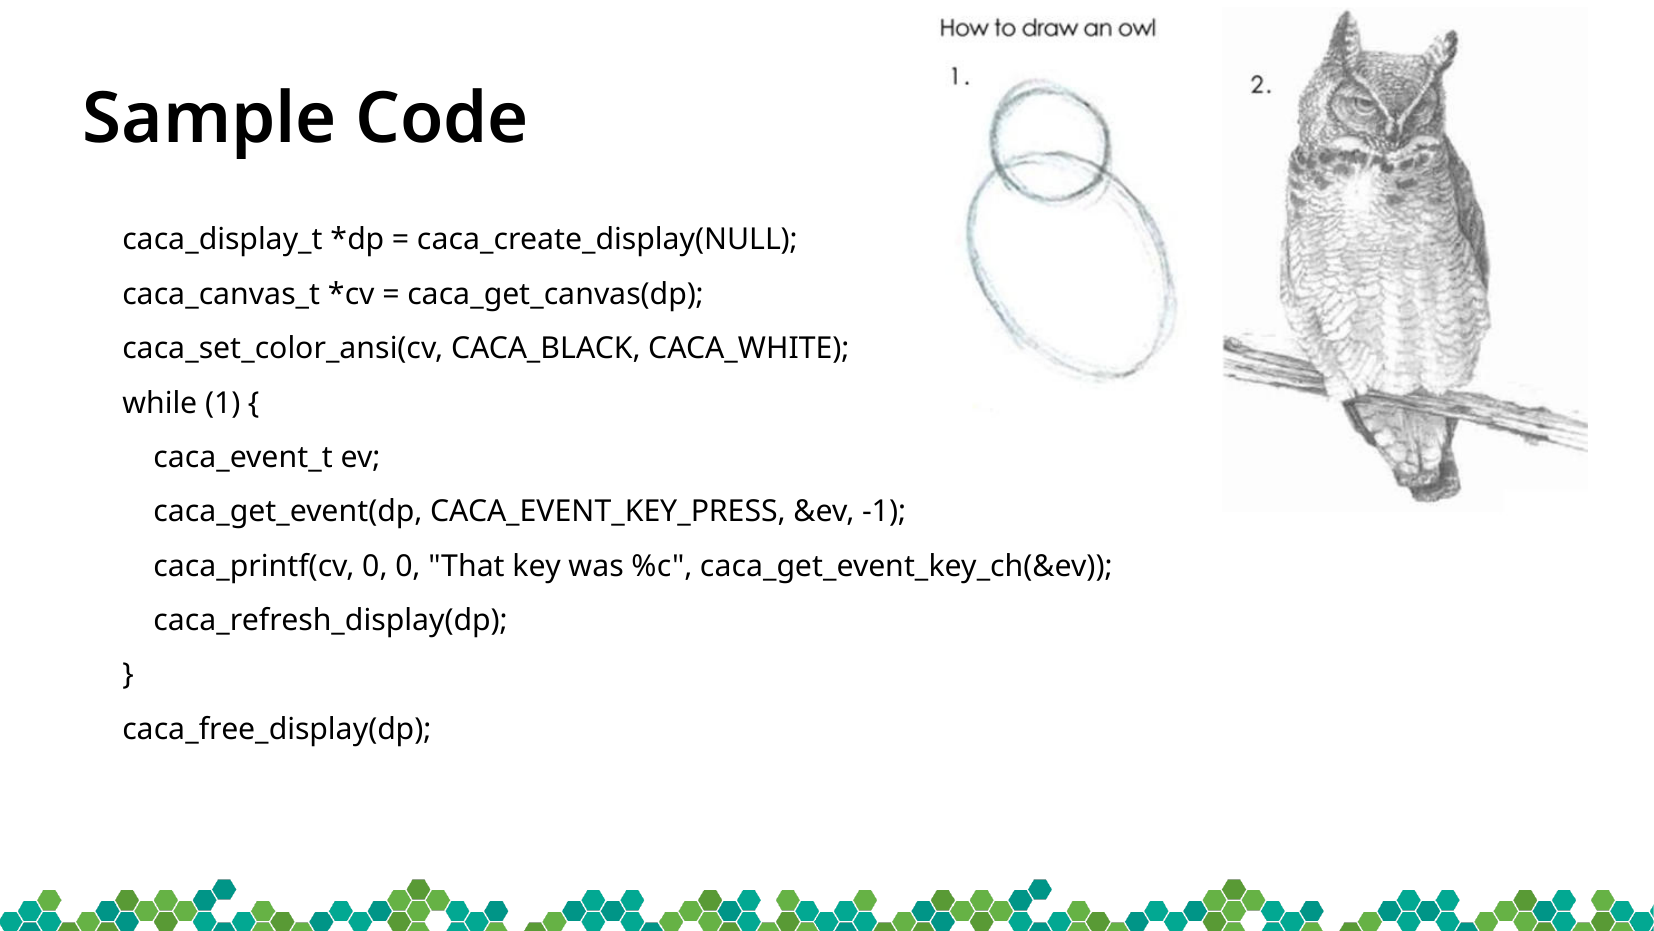

# Sample Code
caca_display_t *dp = caca_create_display(NULL);
caca_canvas_t *cv = caca_get_canvas(dp);
caca_set_color_ansi(cv, CACA_BLACK, CACA_WHITE);
while (1) {
 caca_event_t ev;
 caca_get_event(dp, CACA_EVENT_KEY_PRESS, &ev, -1);
 caca_printf(cv, 0, 0, "That key was %c", caca_get_event_key_ch(&ev));
 caca_refresh_display(dp);
}
caca_free_display(dp);